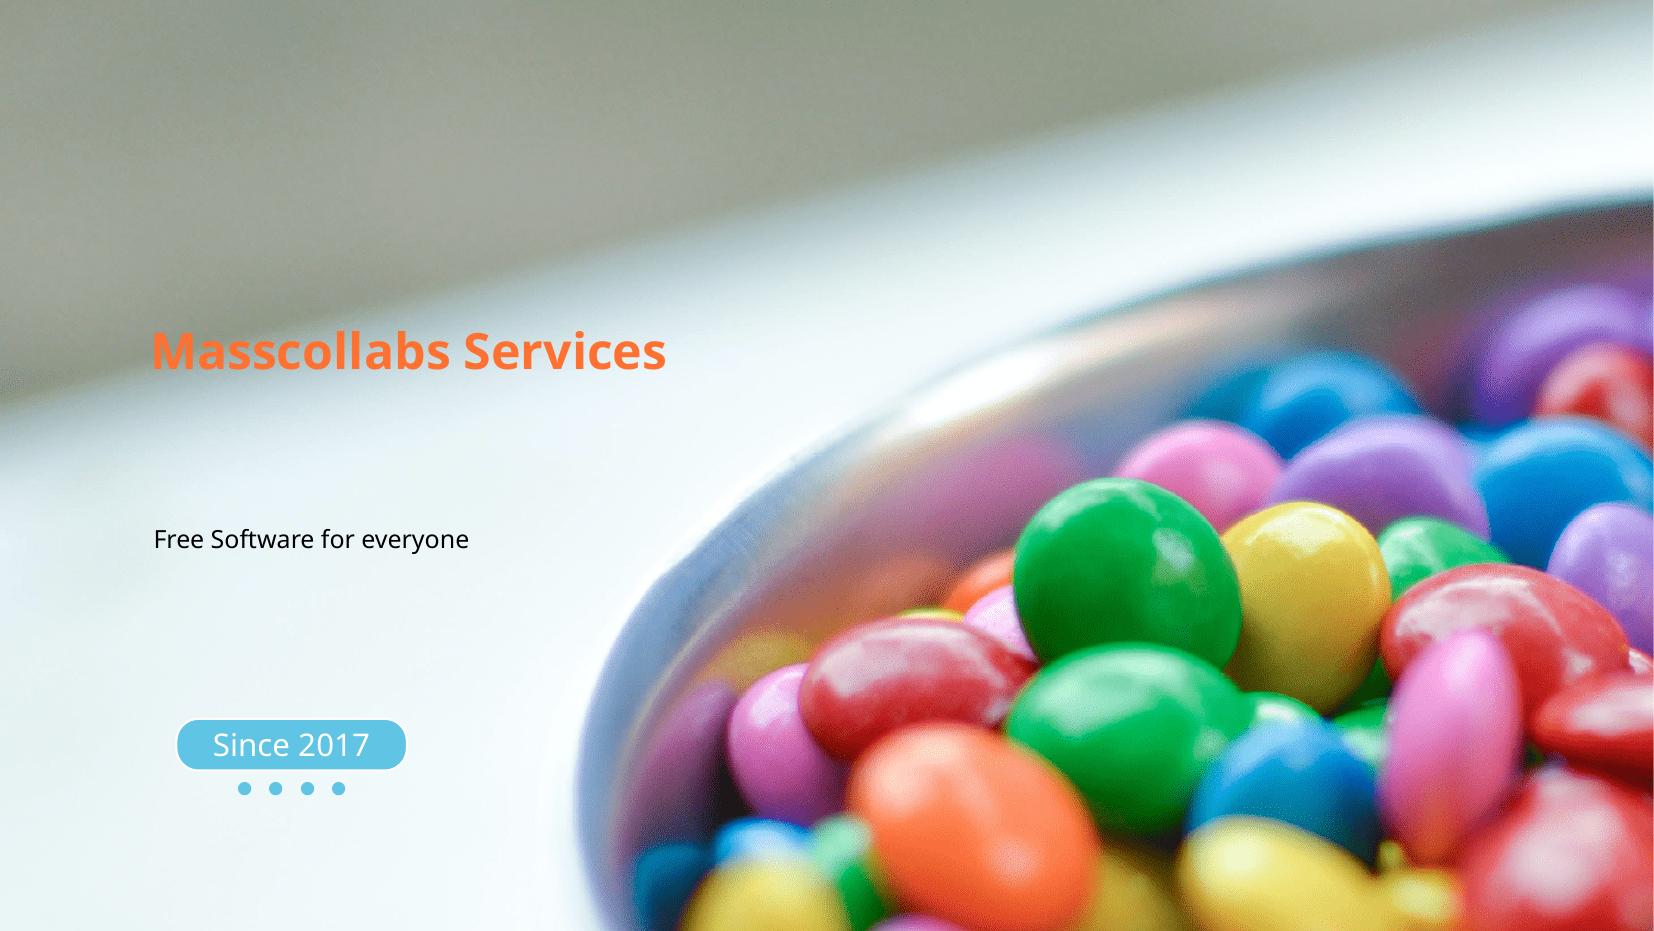

Masscollabs Services
# Free Software for everyone
Since 2017